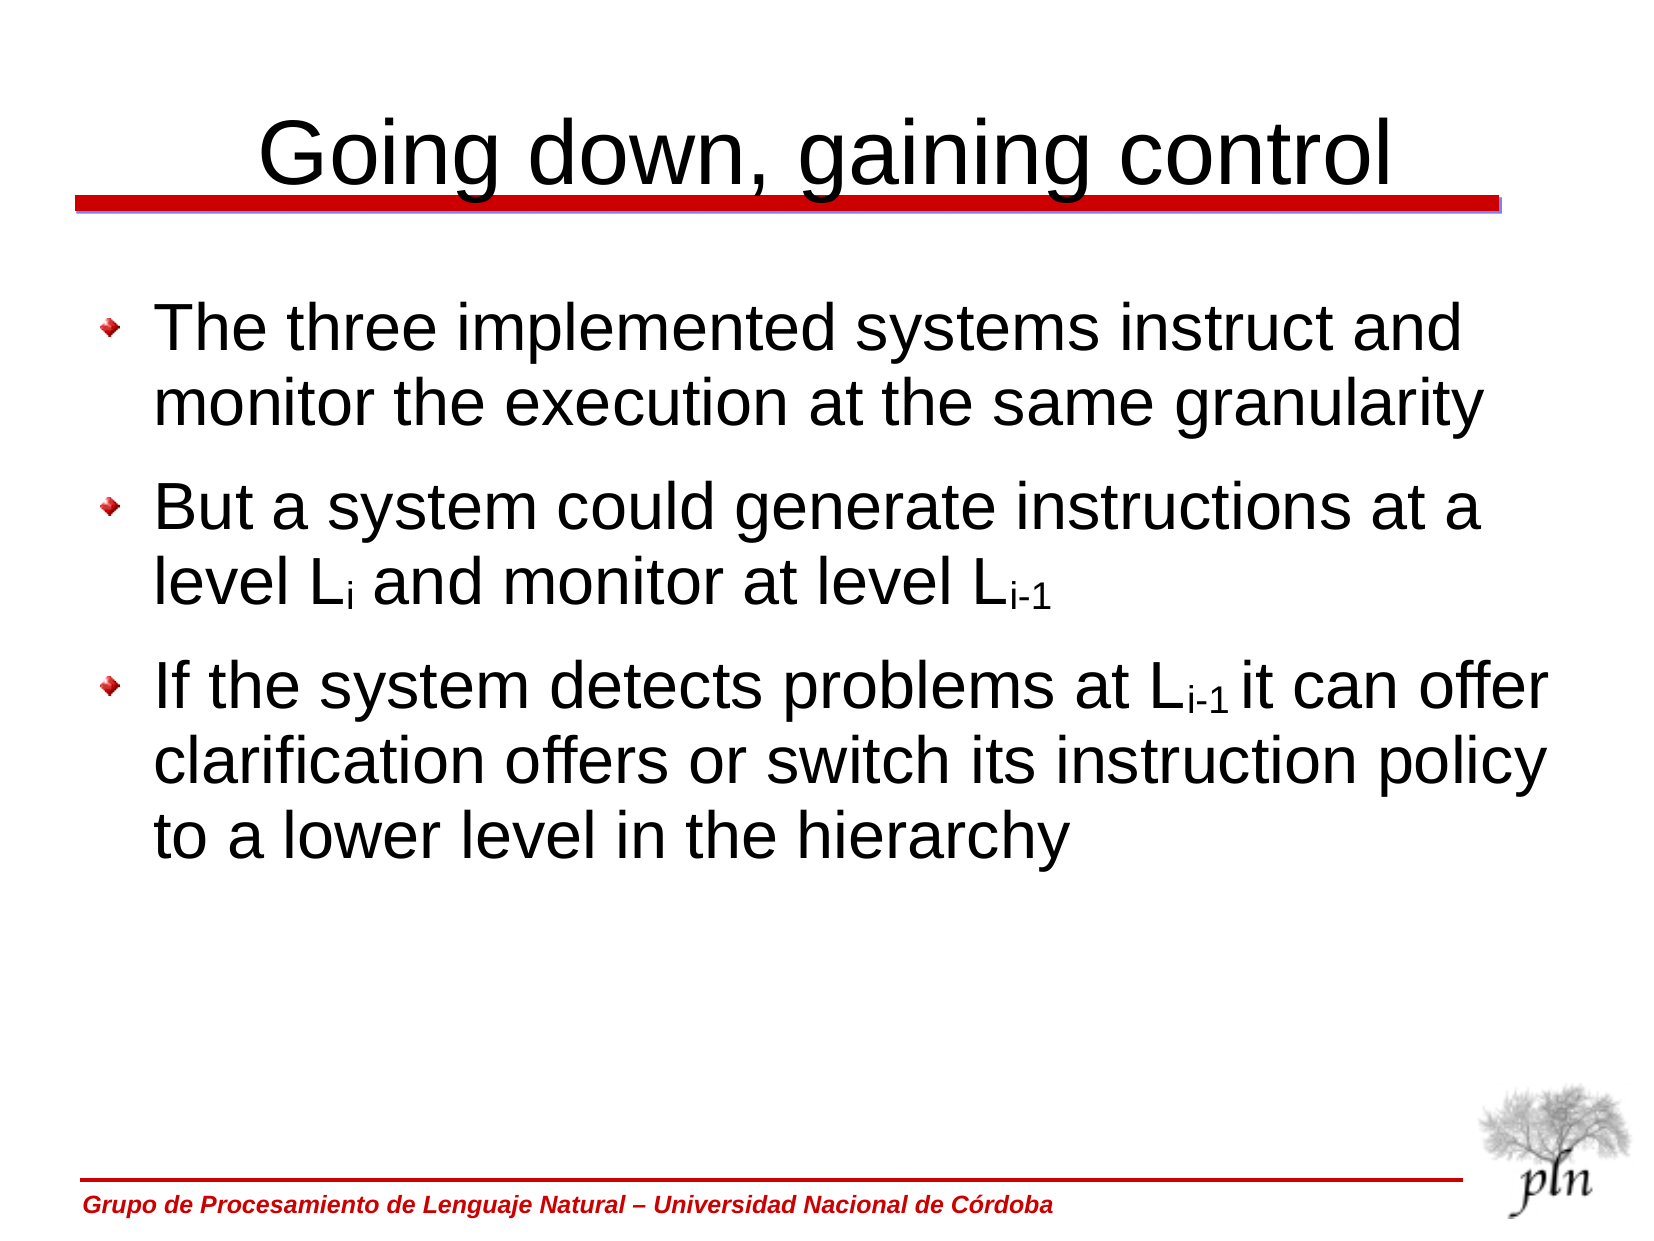

# Going down, gaining control
The three implemented systems instruct and monitor the execution at the same granularity
But a system could generate instructions at a level Li and monitor at level Li-1
If the system detects problems at Li-1 it can offer clarification offers or switch its instruction policy to a lower level in the hierarchy